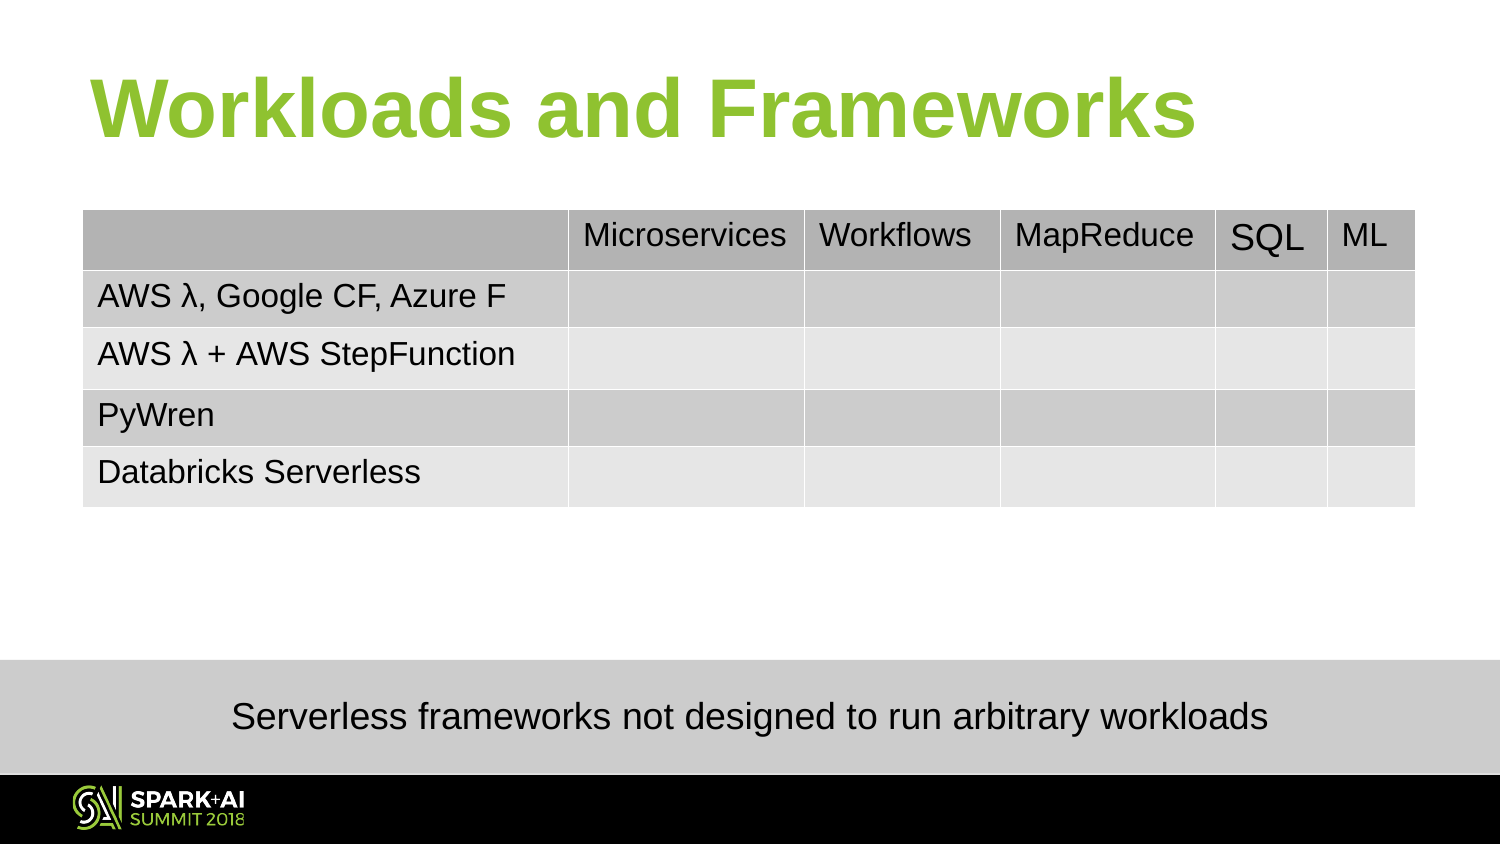

#
Workloads and Frameworks
| | Microservices | Workflows | MapReduce | SQL | ML |
| --- | --- | --- | --- | --- | --- |
| AWS λ, Google CF, Azure F | | | | | |
| AWS λ + AWS StepFunction | | | | | |
| PyWren | | | | | |
| Databricks Serverless | | | | | |
Serverless frameworks not designed to run arbitrary workloads